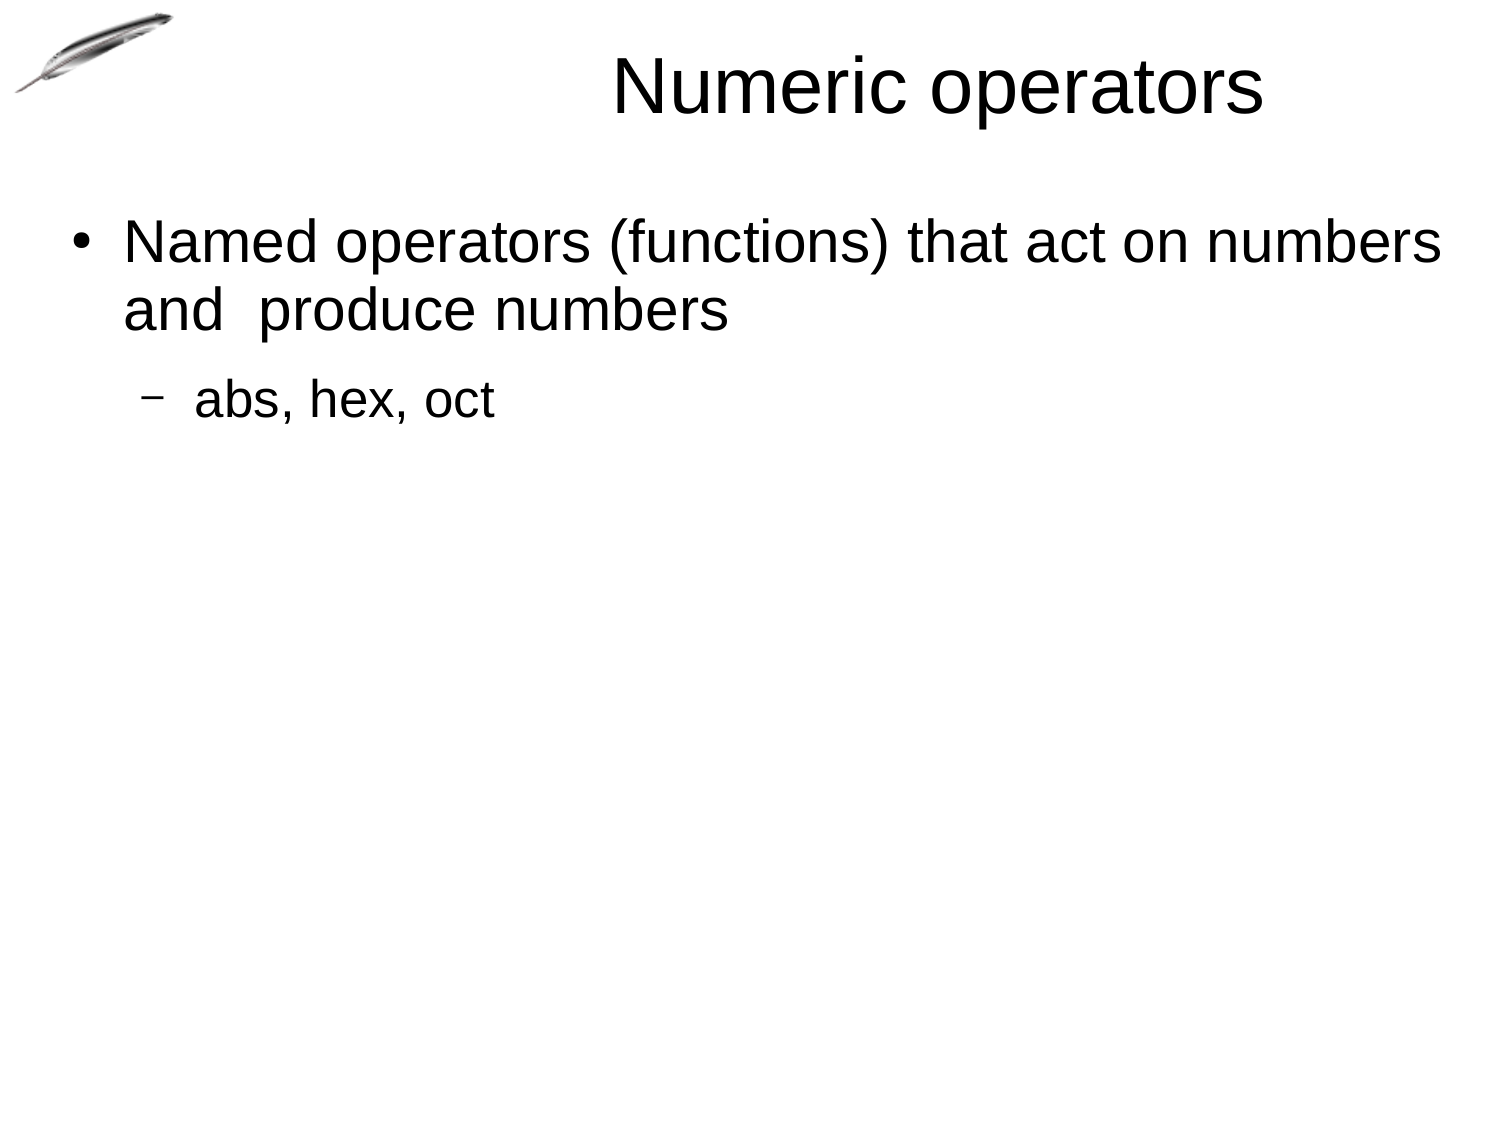

# Numeric operators
Named operators (functions) that act on numbers and produce numbers
abs, hex, oct